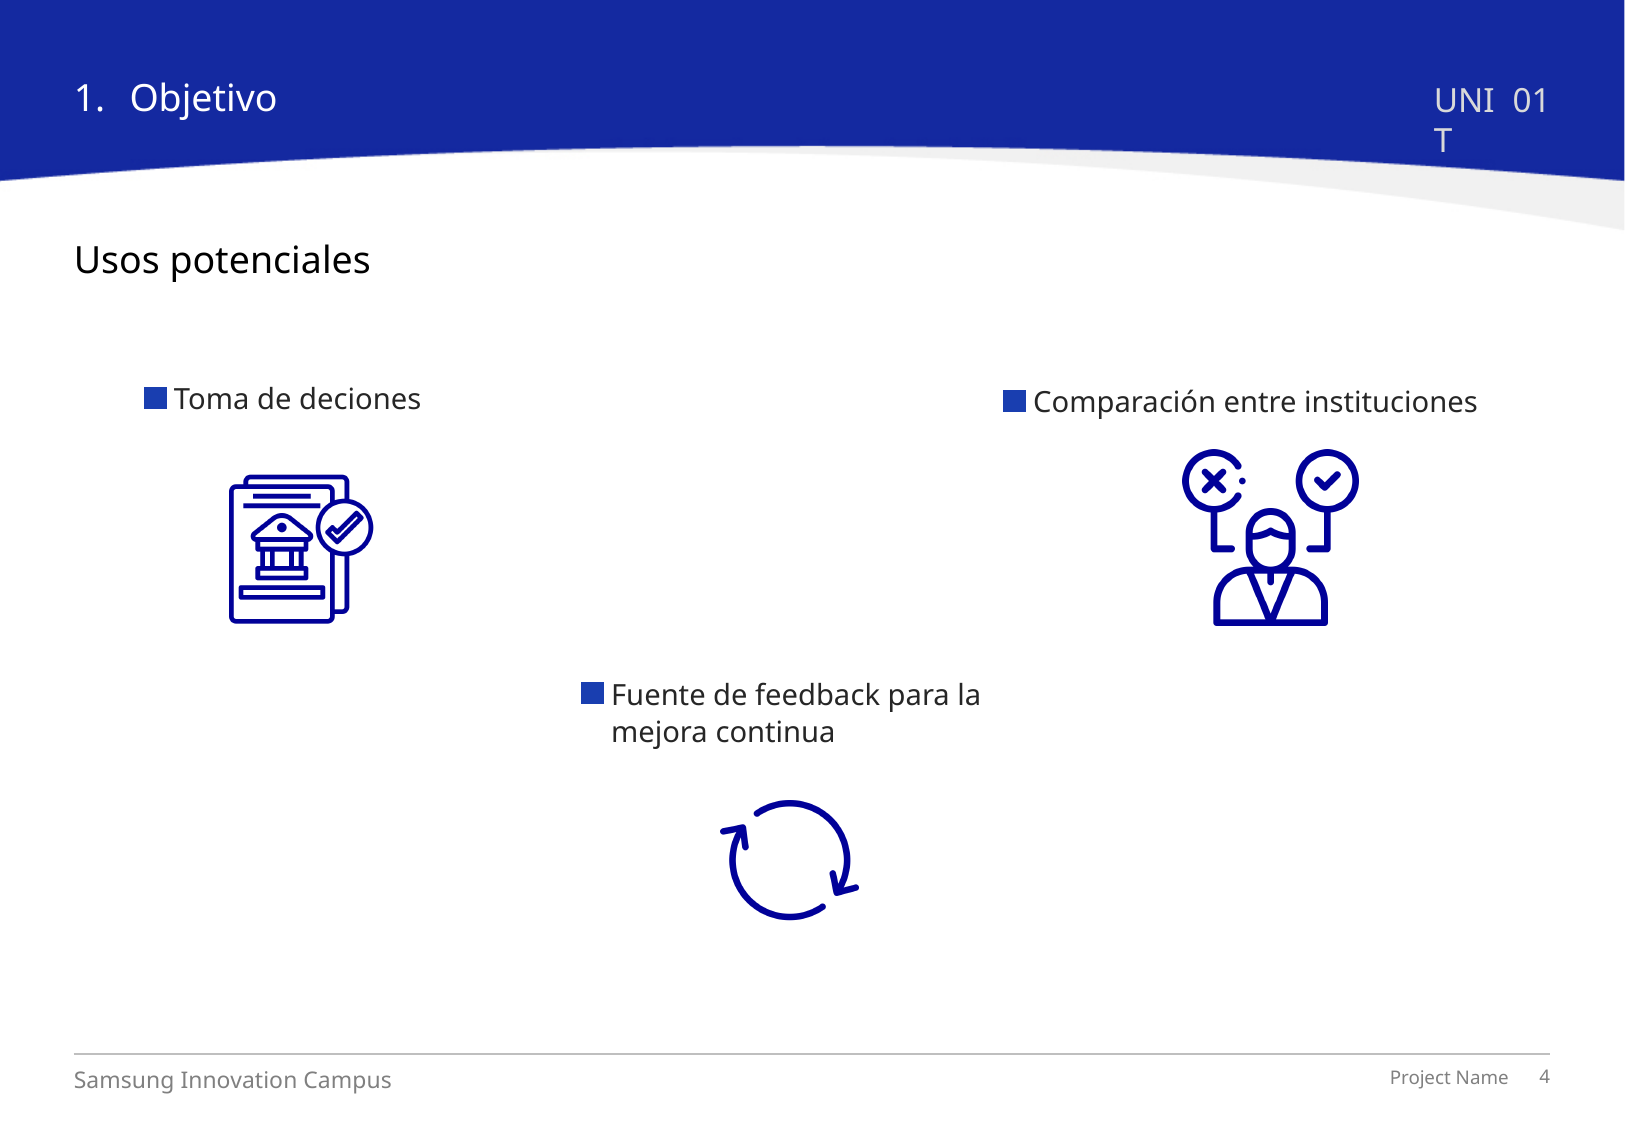

1.
Objetivo
UNIT
01
Usos potenciales
Comparación entre instituciones
Toma de deciones
Fuente de feedback para la mejora continua